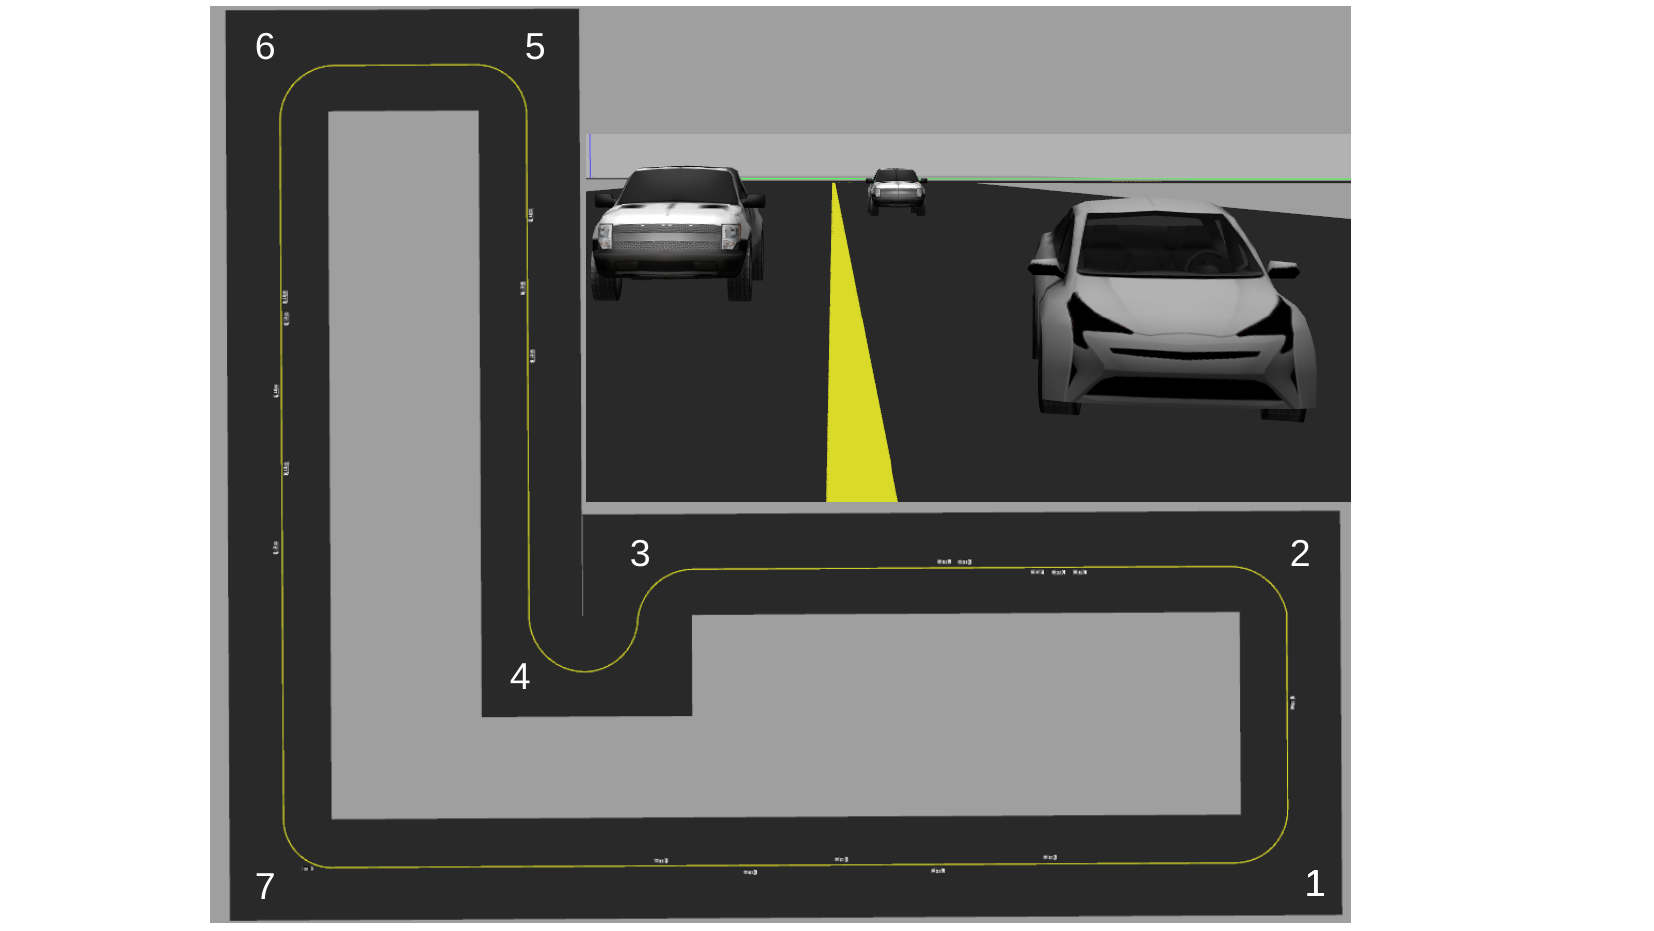

6
5
3
2
4
1
1
1
7